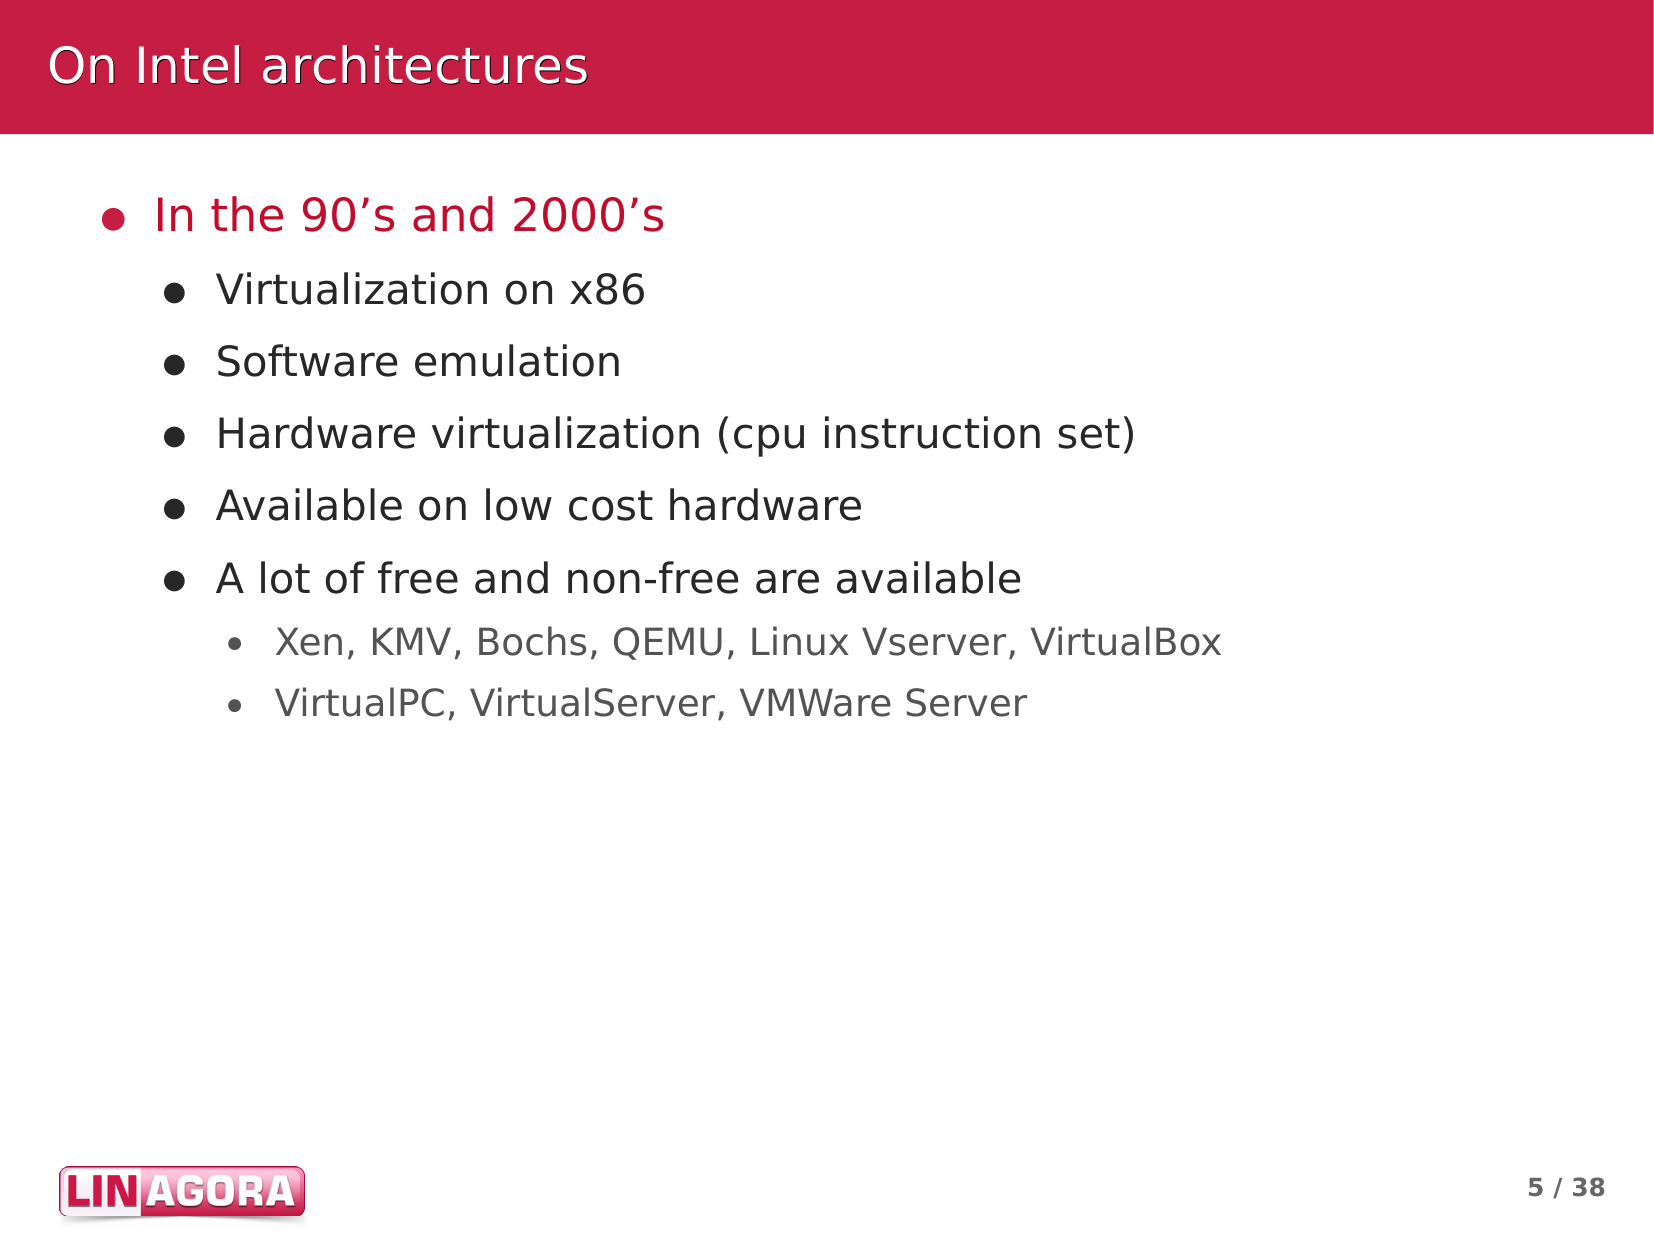

# On Intel architectures
In the 90’s and 2000’s
Virtualization on x86
Software emulation
Hardware virtualization (cpu instruction set)
Available on low cost hardware
A lot of free and non-free are available
Xen, KMV, Bochs, QEMU, Linux Vserver, VirtualBox
VirtualPC, VirtualServer, VMWare Server